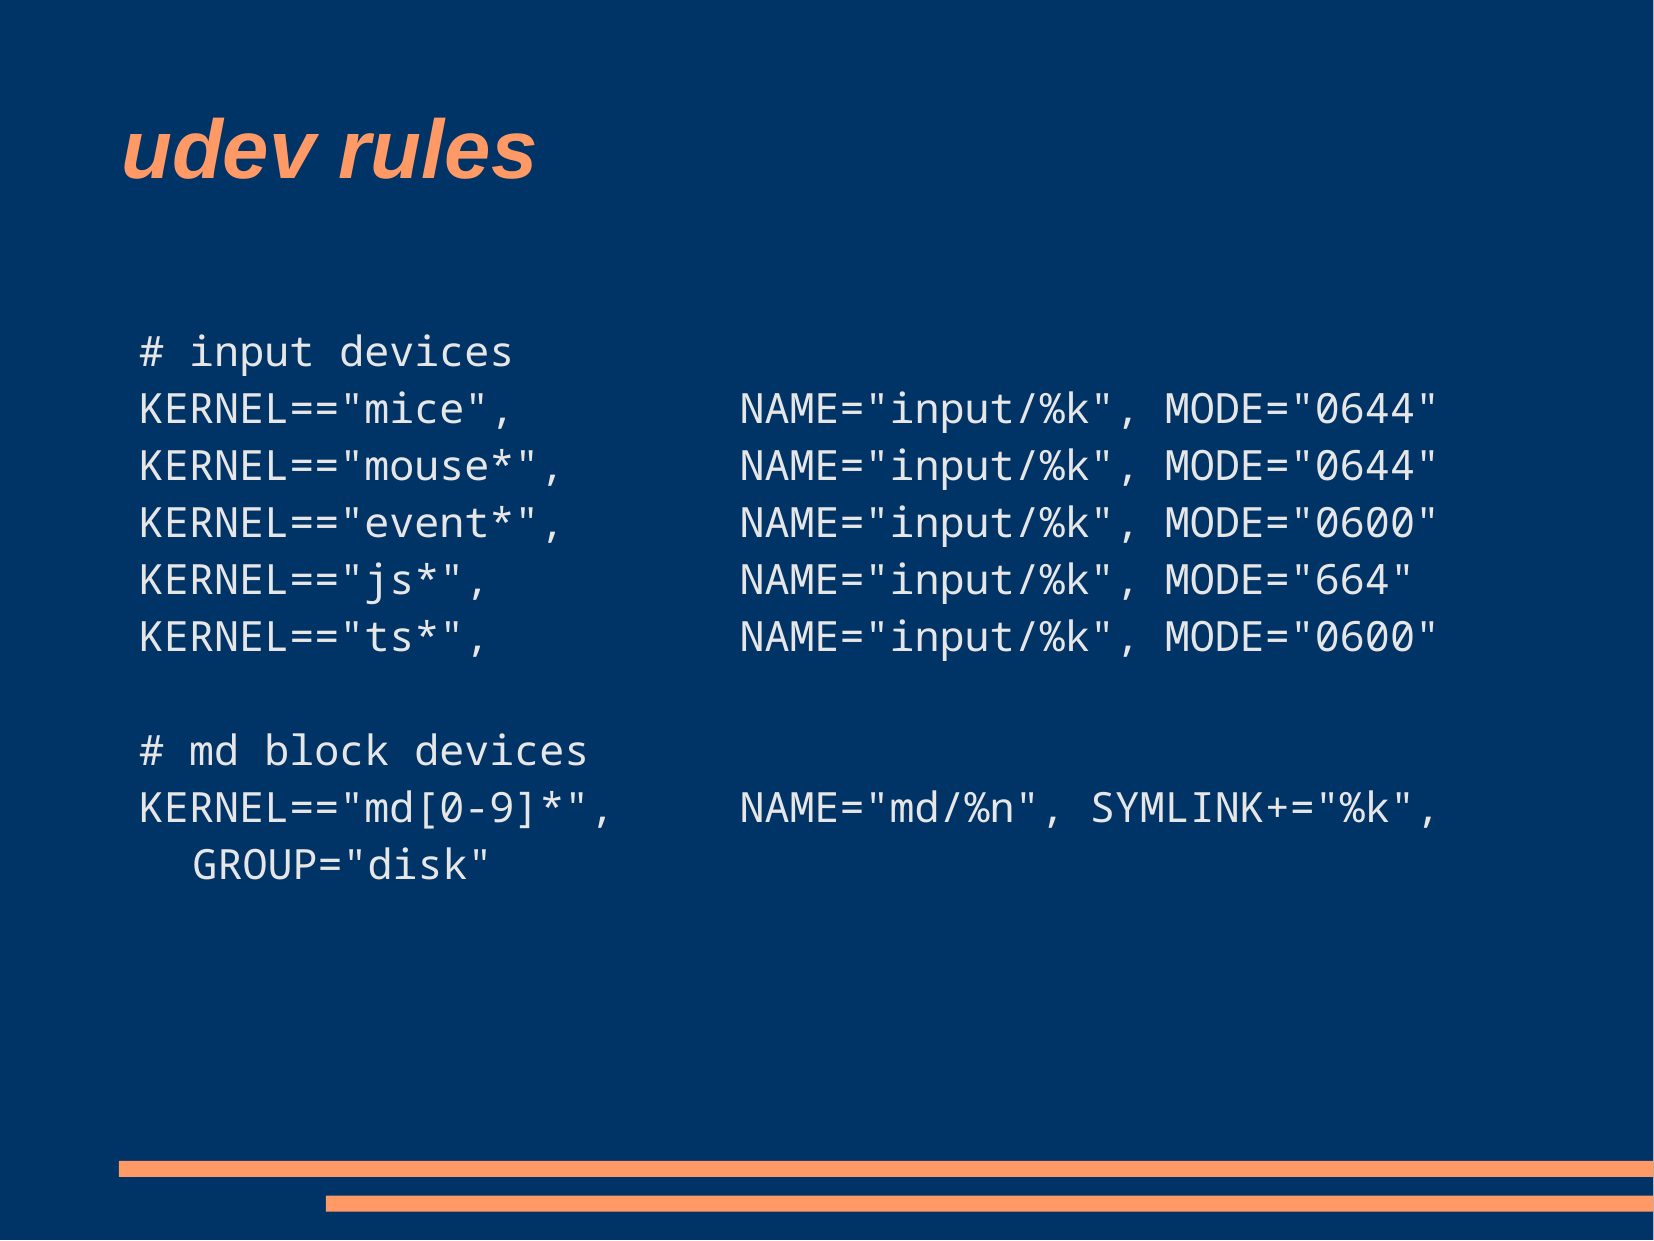

# udev rules
# input devices
KERNEL=="mice", NAME="input/%k", MODE="0644"
KERNEL=="mouse*", NAME="input/%k", MODE="0644"
KERNEL=="event*", NAME="input/%k", MODE="0600"
KERNEL=="js*", NAME="input/%k", MODE="664"
KERNEL=="ts*", NAME="input/%k", MODE="0600"
# md block devices
KERNEL=="md[0-9]*", NAME="md/%n", SYMLINK+="%k", GROUP="disk"